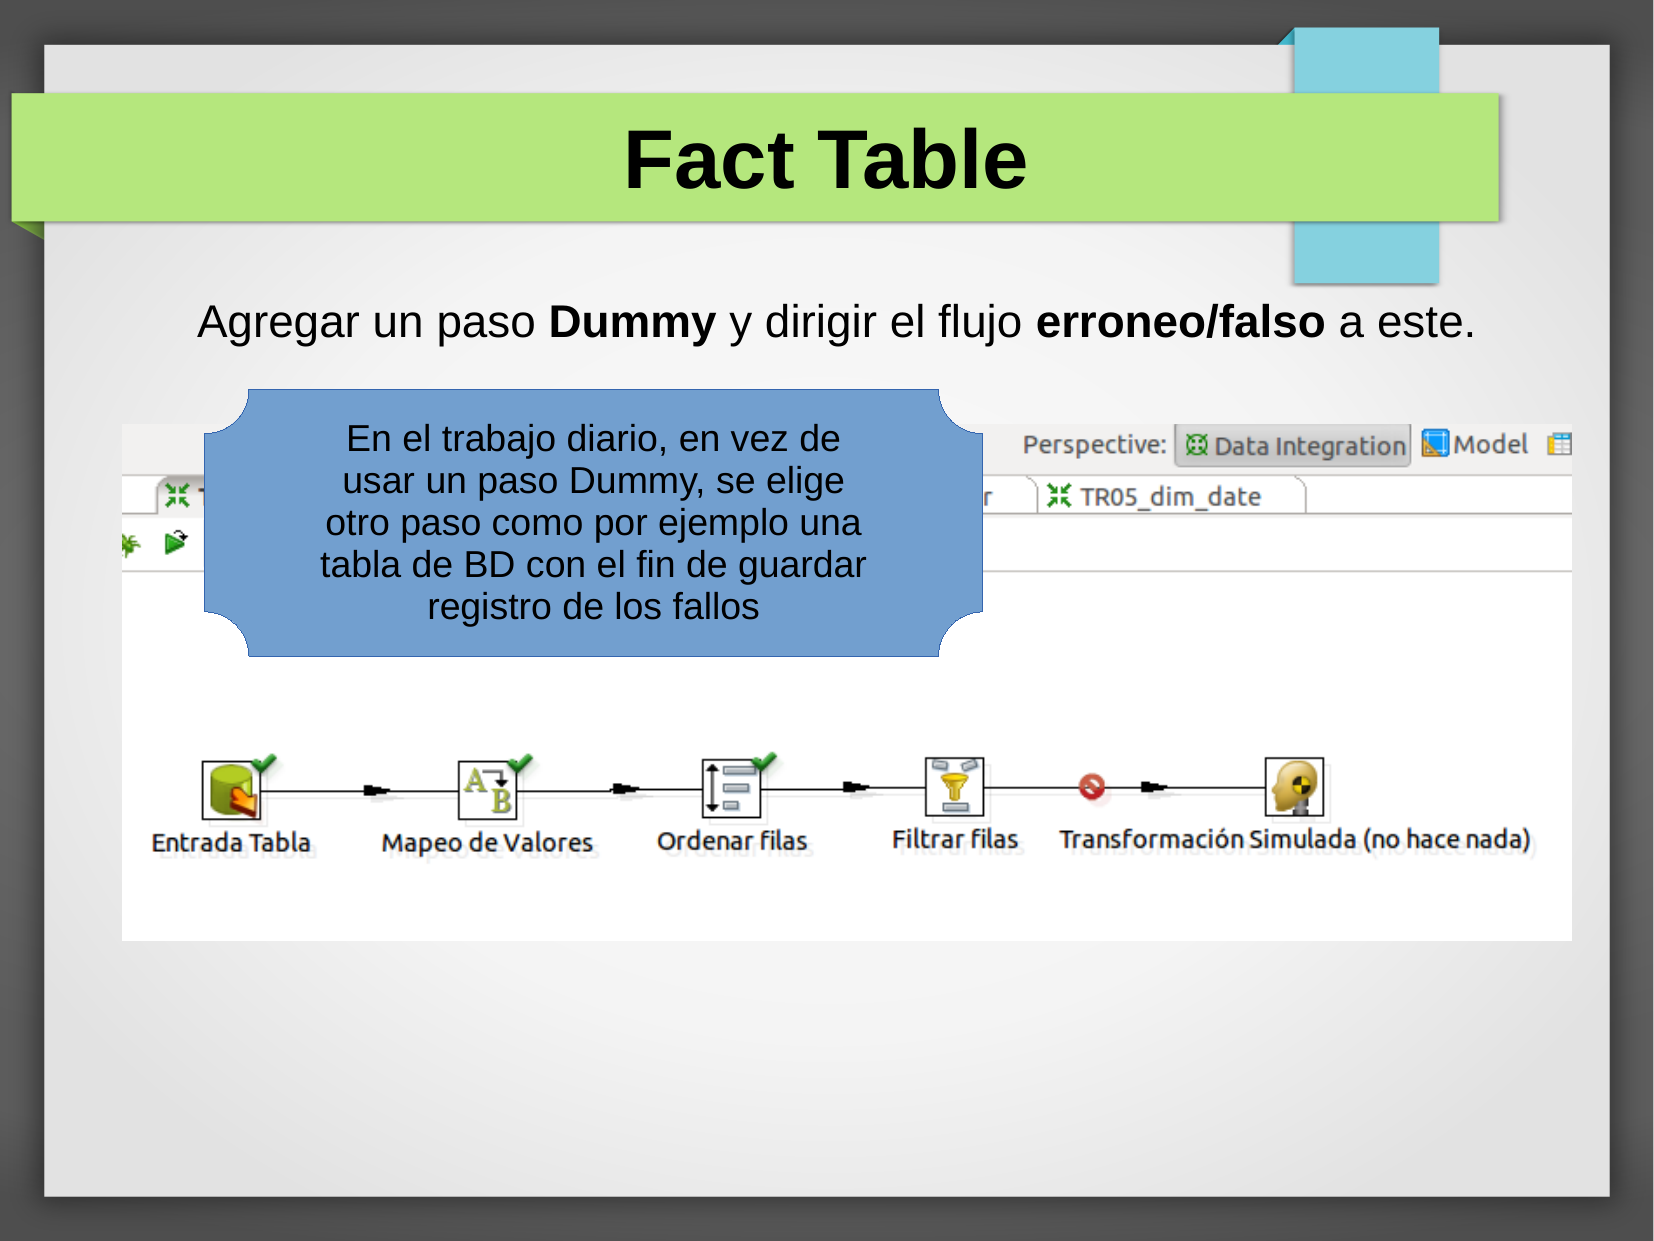

# Fact Table
Agregar un paso Dummy y dirigir el flujo erroneo/falso a este.
En el trabajo diario, en vez de
usar un paso Dummy, se elige
otro paso como por ejemplo una
tabla de BD con el fin de guardar
registro de los fallos